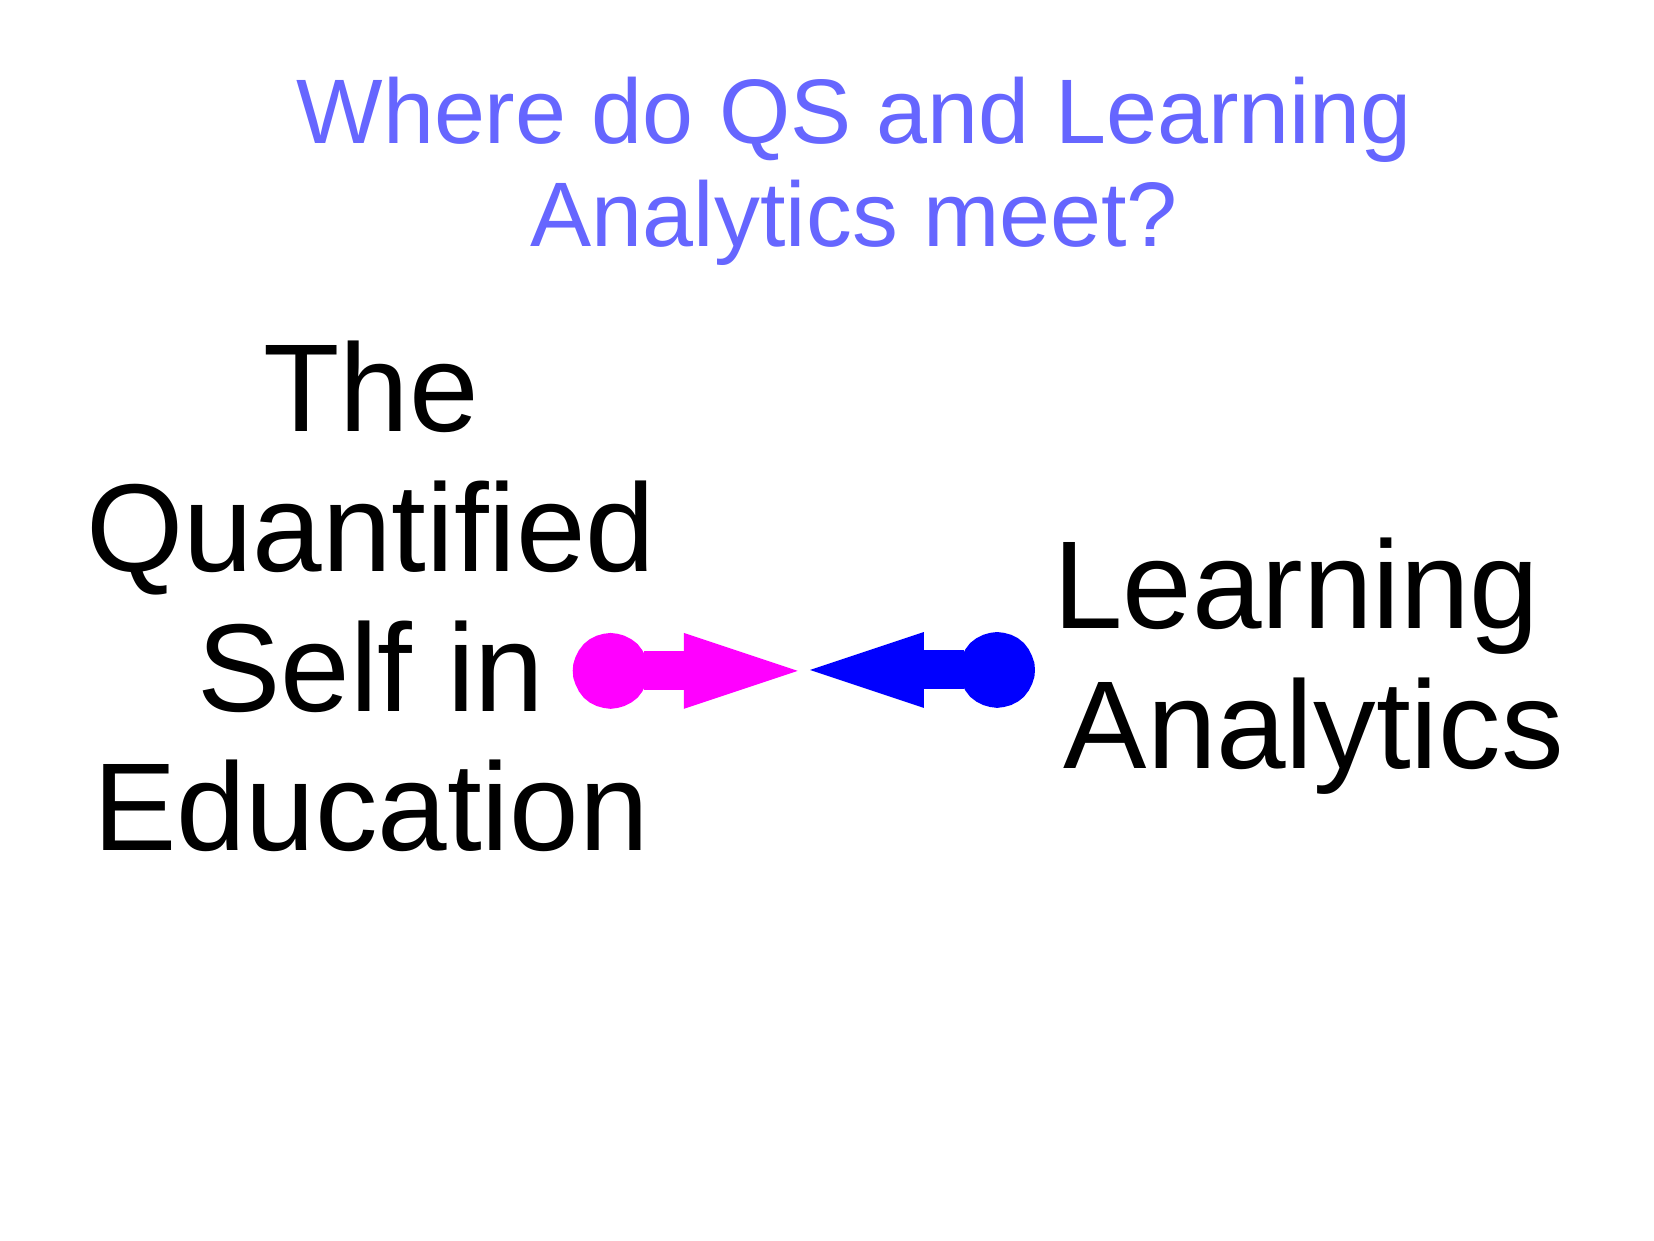

Where do QS and Learning Analytics meet?
The Quantified Self in
Education
# Learning Analytics